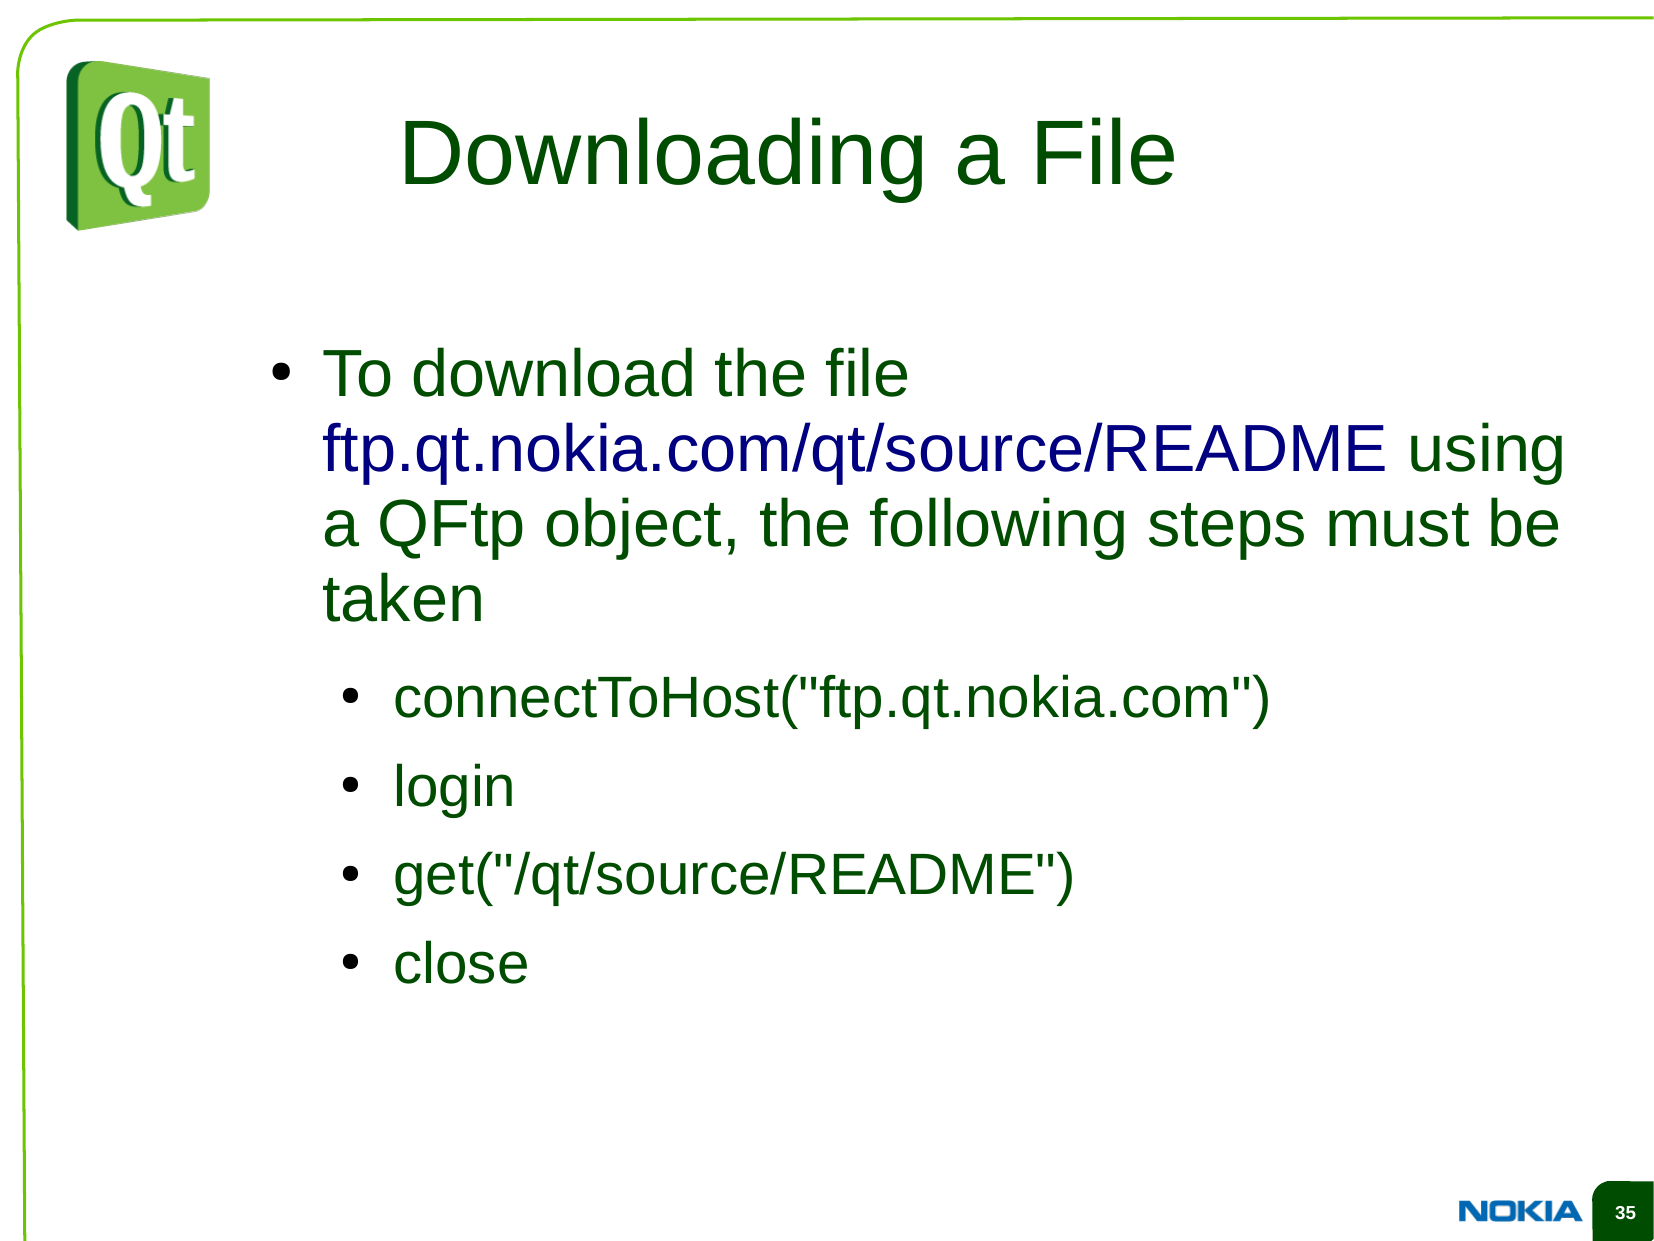

# Downloading a File
To download the file ftp.qt.nokia.com/qt/source/README using a QFtp object, the following steps must be taken
connectToHost("ftp.qt.nokia.com")
login
get("/qt/source/README")
close